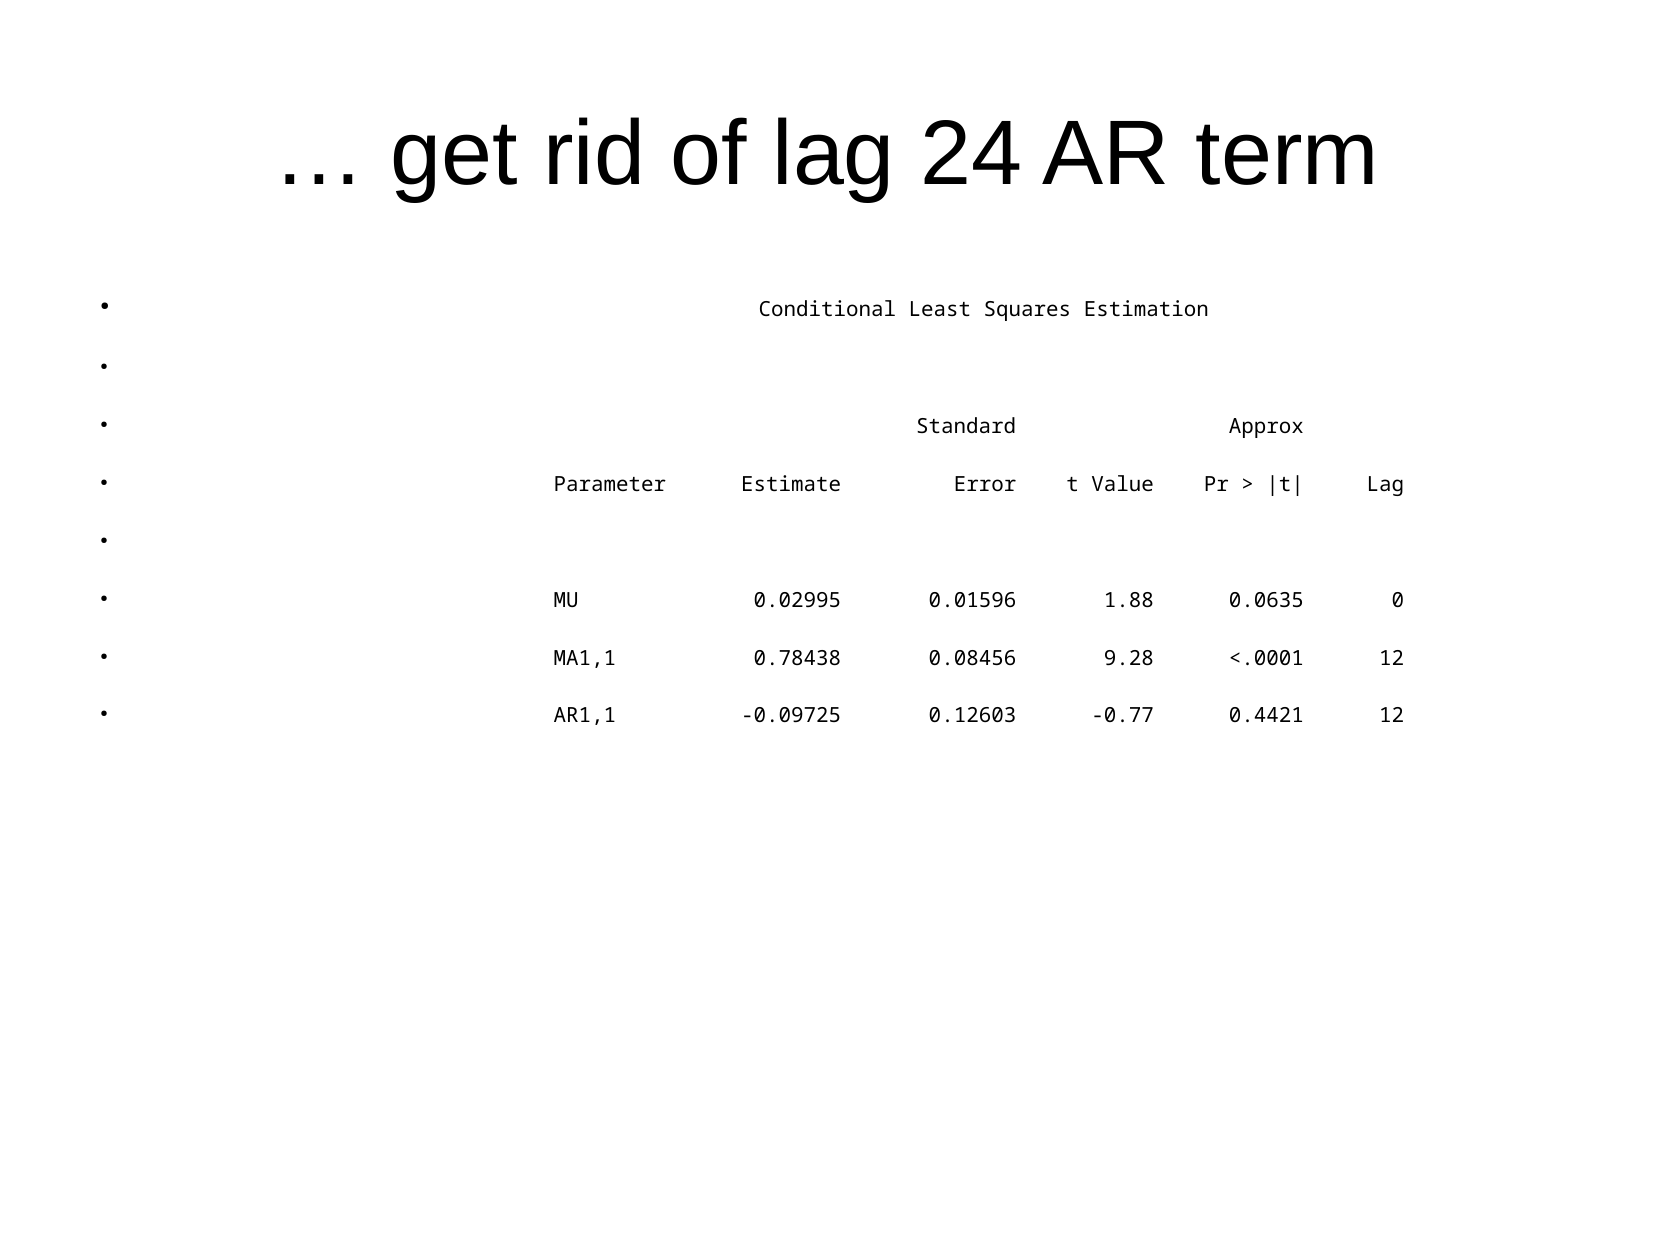

# … get rid of lag 24 AR term
 Conditional Least Squares Estimation
 Standard Approx
 Parameter Estimate Error t Value Pr > |t| Lag
 MU 0.02995 0.01596 1.88 0.0635 0
 MA1,1 0.78438 0.08456 9.28 <.0001 12
 AR1,1 -0.09725 0.12603 -0.77 0.4421 12